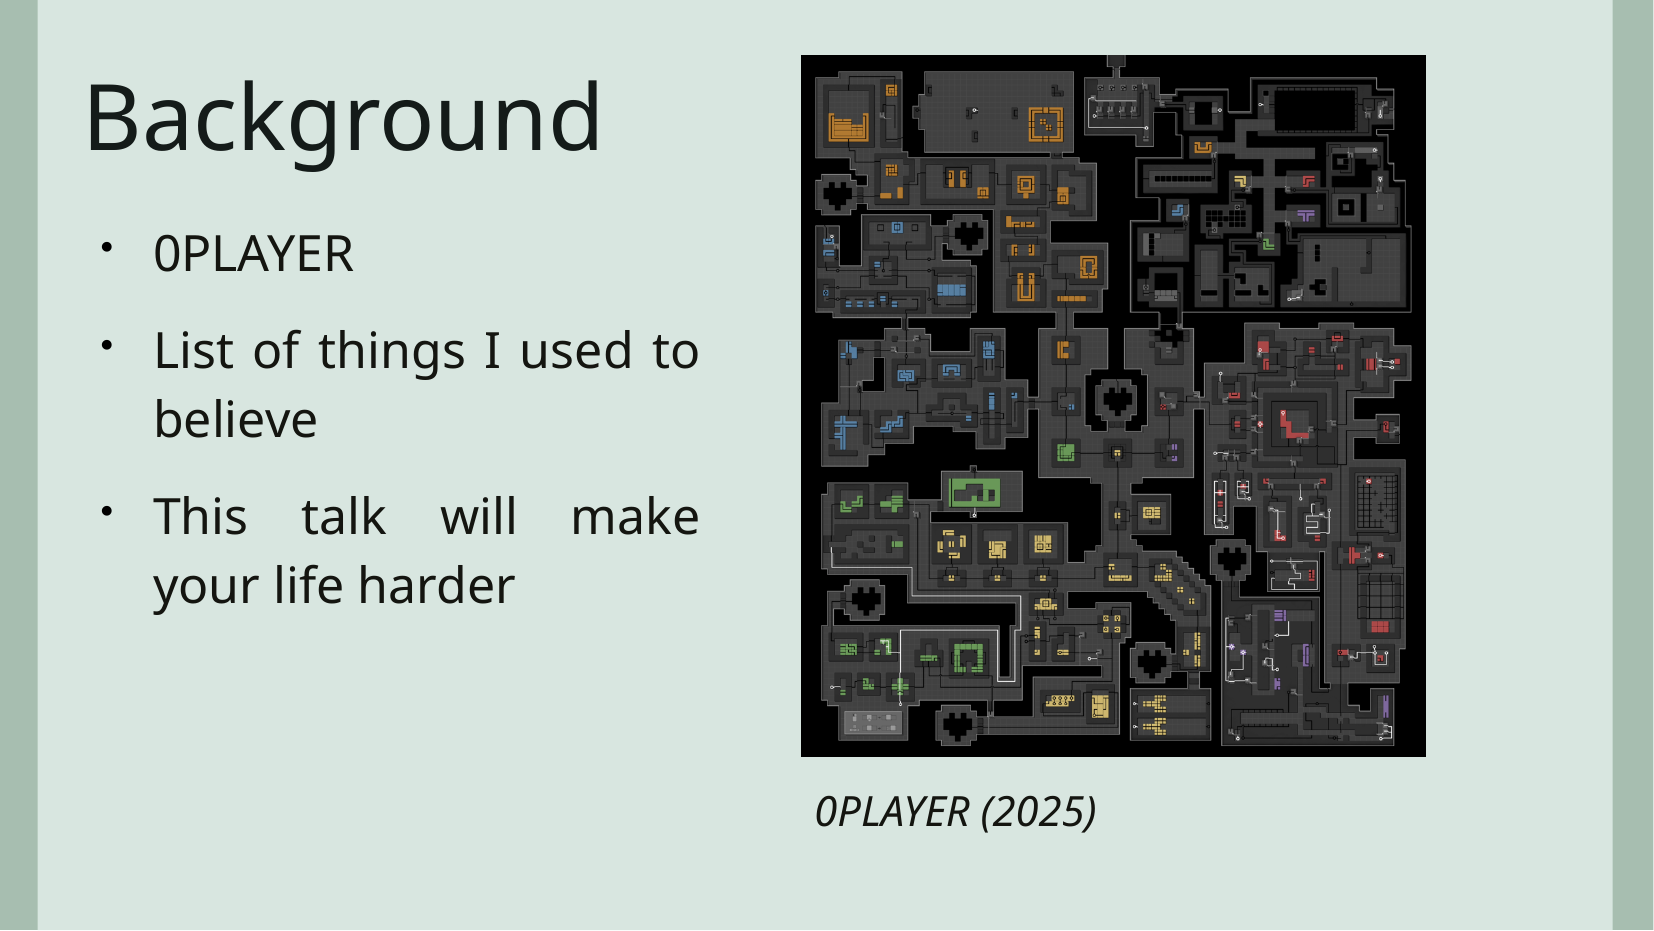

# Background
0PLAYER
List of things I used to believe
This talk will make your life harder
0PLAYER (2025)